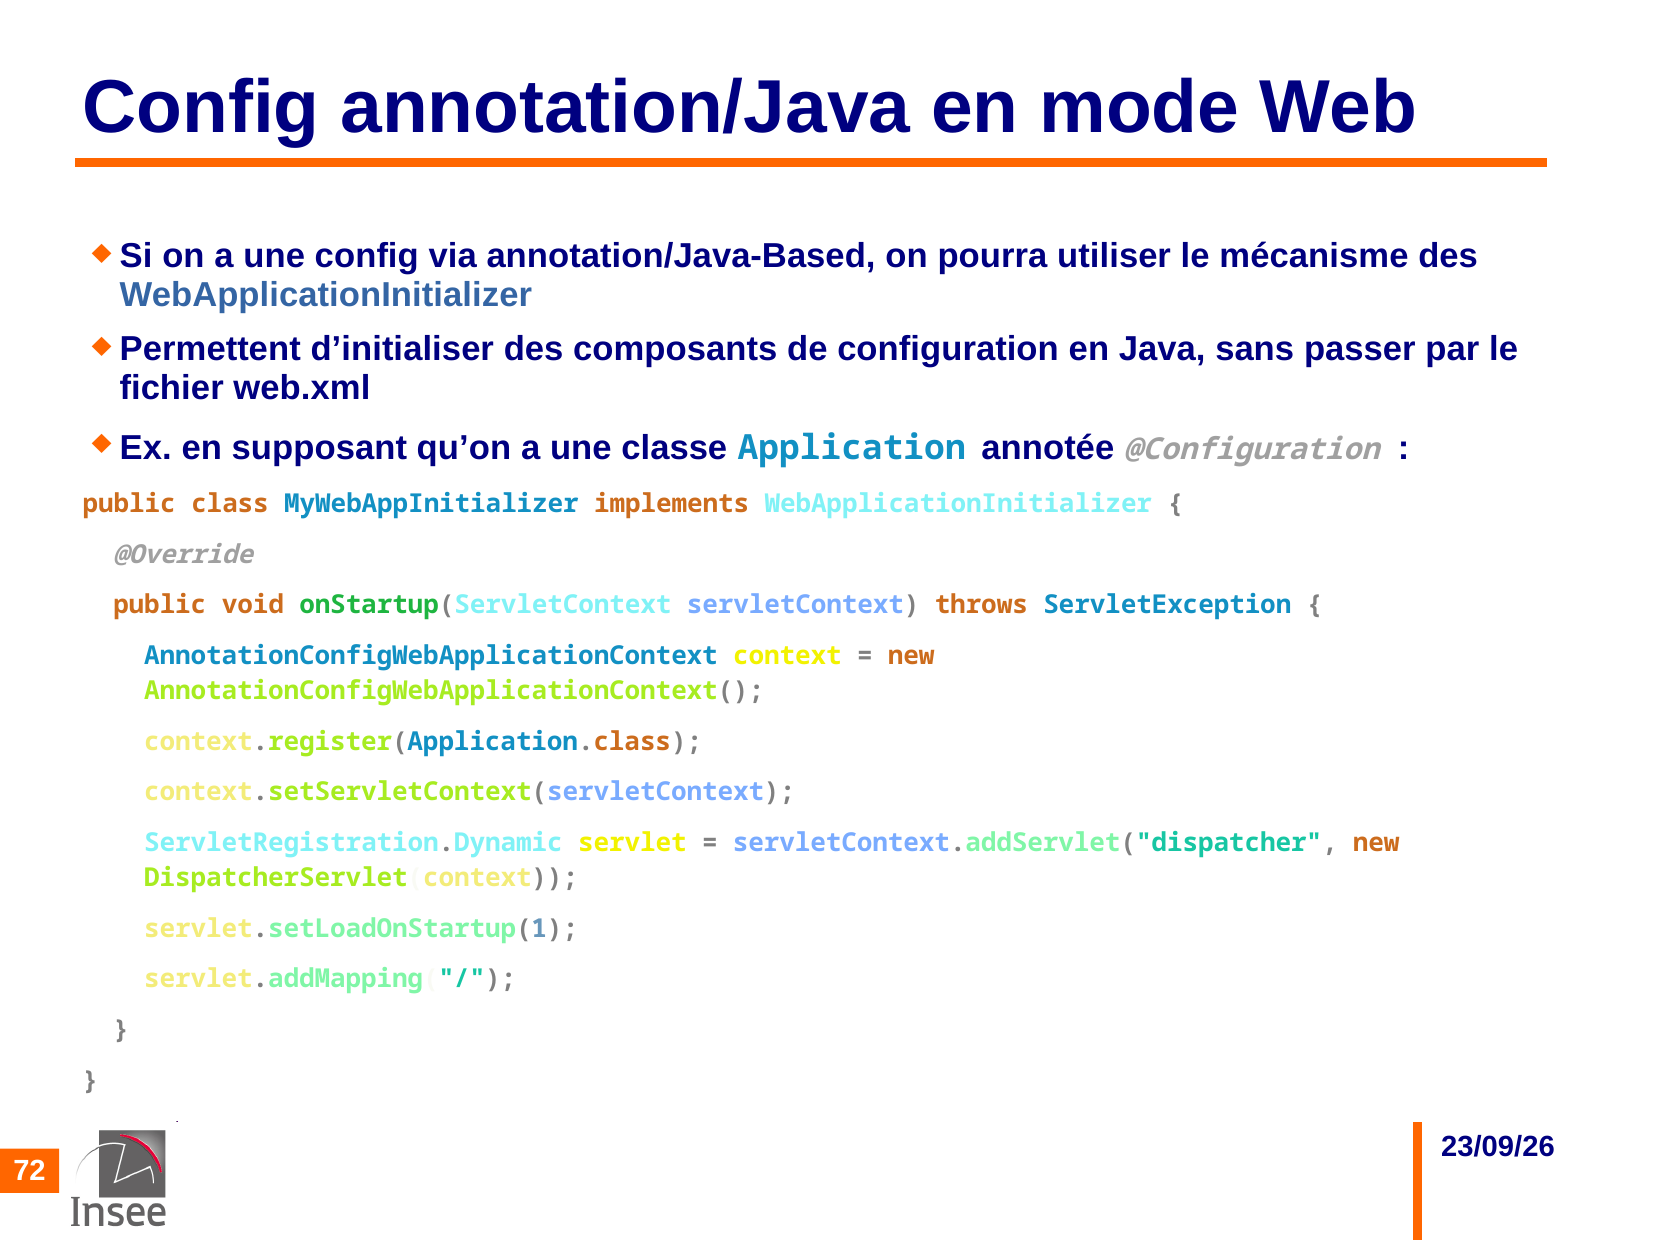

# Config annotation/Java en mode Web
Si on a une config via annotation/Java-Based, on pourra utiliser le mécanisme des WebApplicationInitializer
Permettent d’initialiser des composants de configuration en Java, sans passer par le fichier web.xml
Ex. en supposant qu’on a une classe Application annotée @Configuration :
public class MyWebAppInitializer implements WebApplicationInitializer {
@Override
public void onStartup(ServletContext servletContext) throws ServletException {
AnnotationConfigWebApplicationContext context = new AnnotationConfigWebApplicationContext();
context.register(Application.class);
context.setServletContext(servletContext);
ServletRegistration.Dynamic servlet = servletContext.addServlet("dispatcher", new DispatcherServlet(context));
servlet.setLoadOnStartup(1);
servlet.addMapping("/");
}
}
72